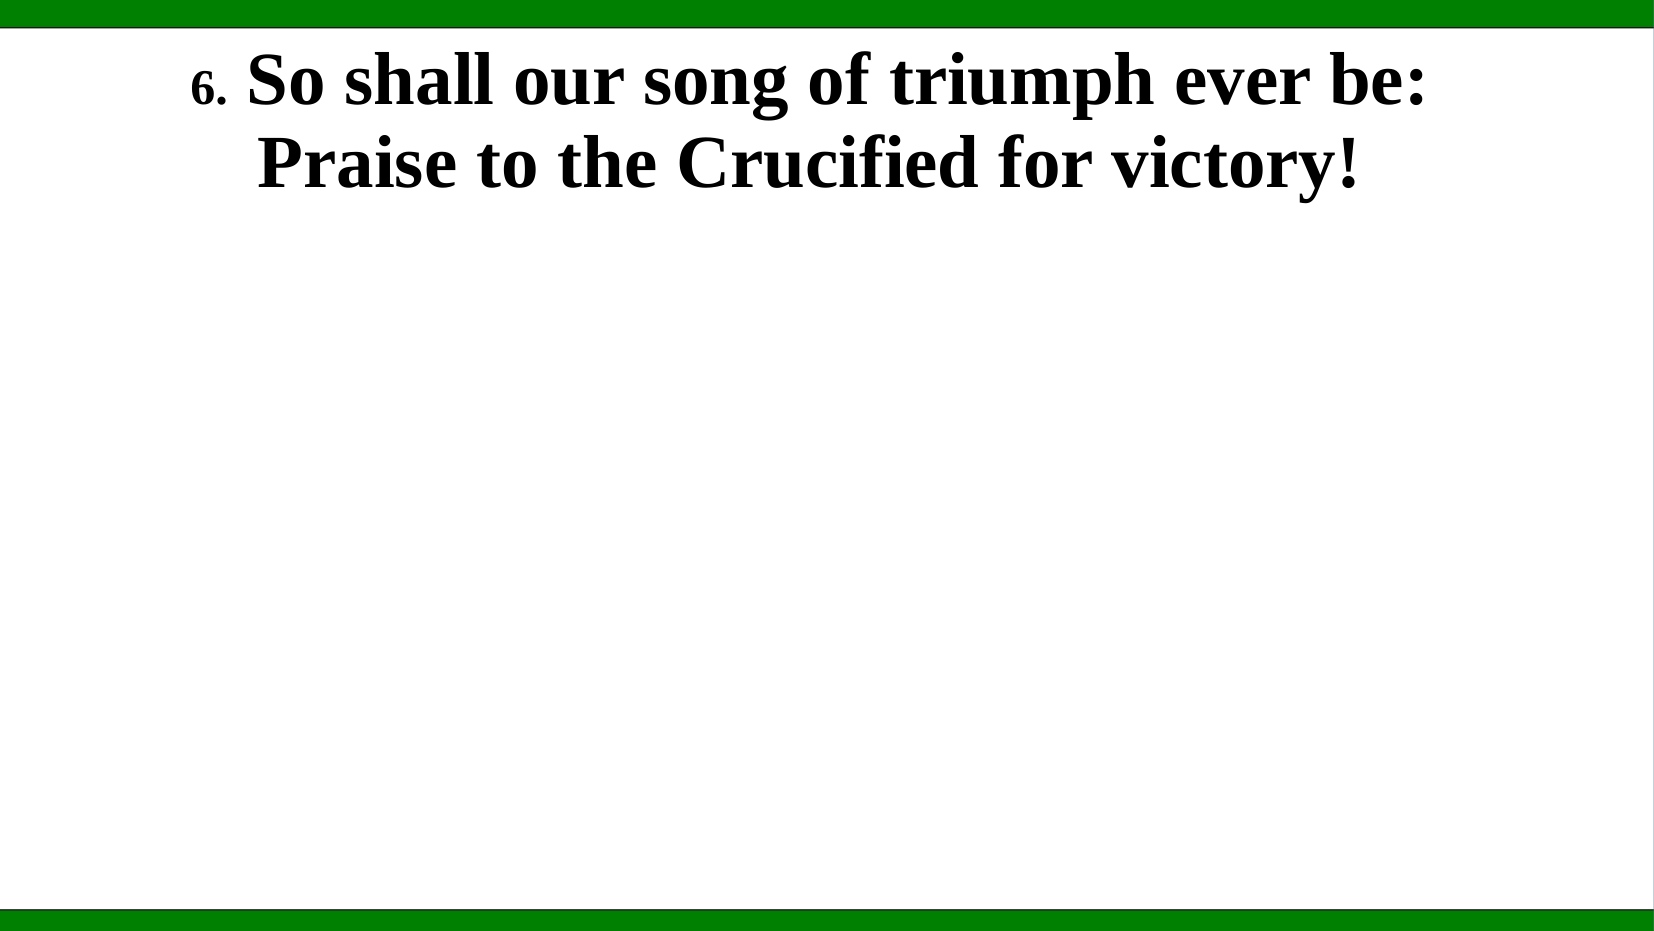

6. So shall our song of triumph ever be:
Praise to the Crucified for victory!